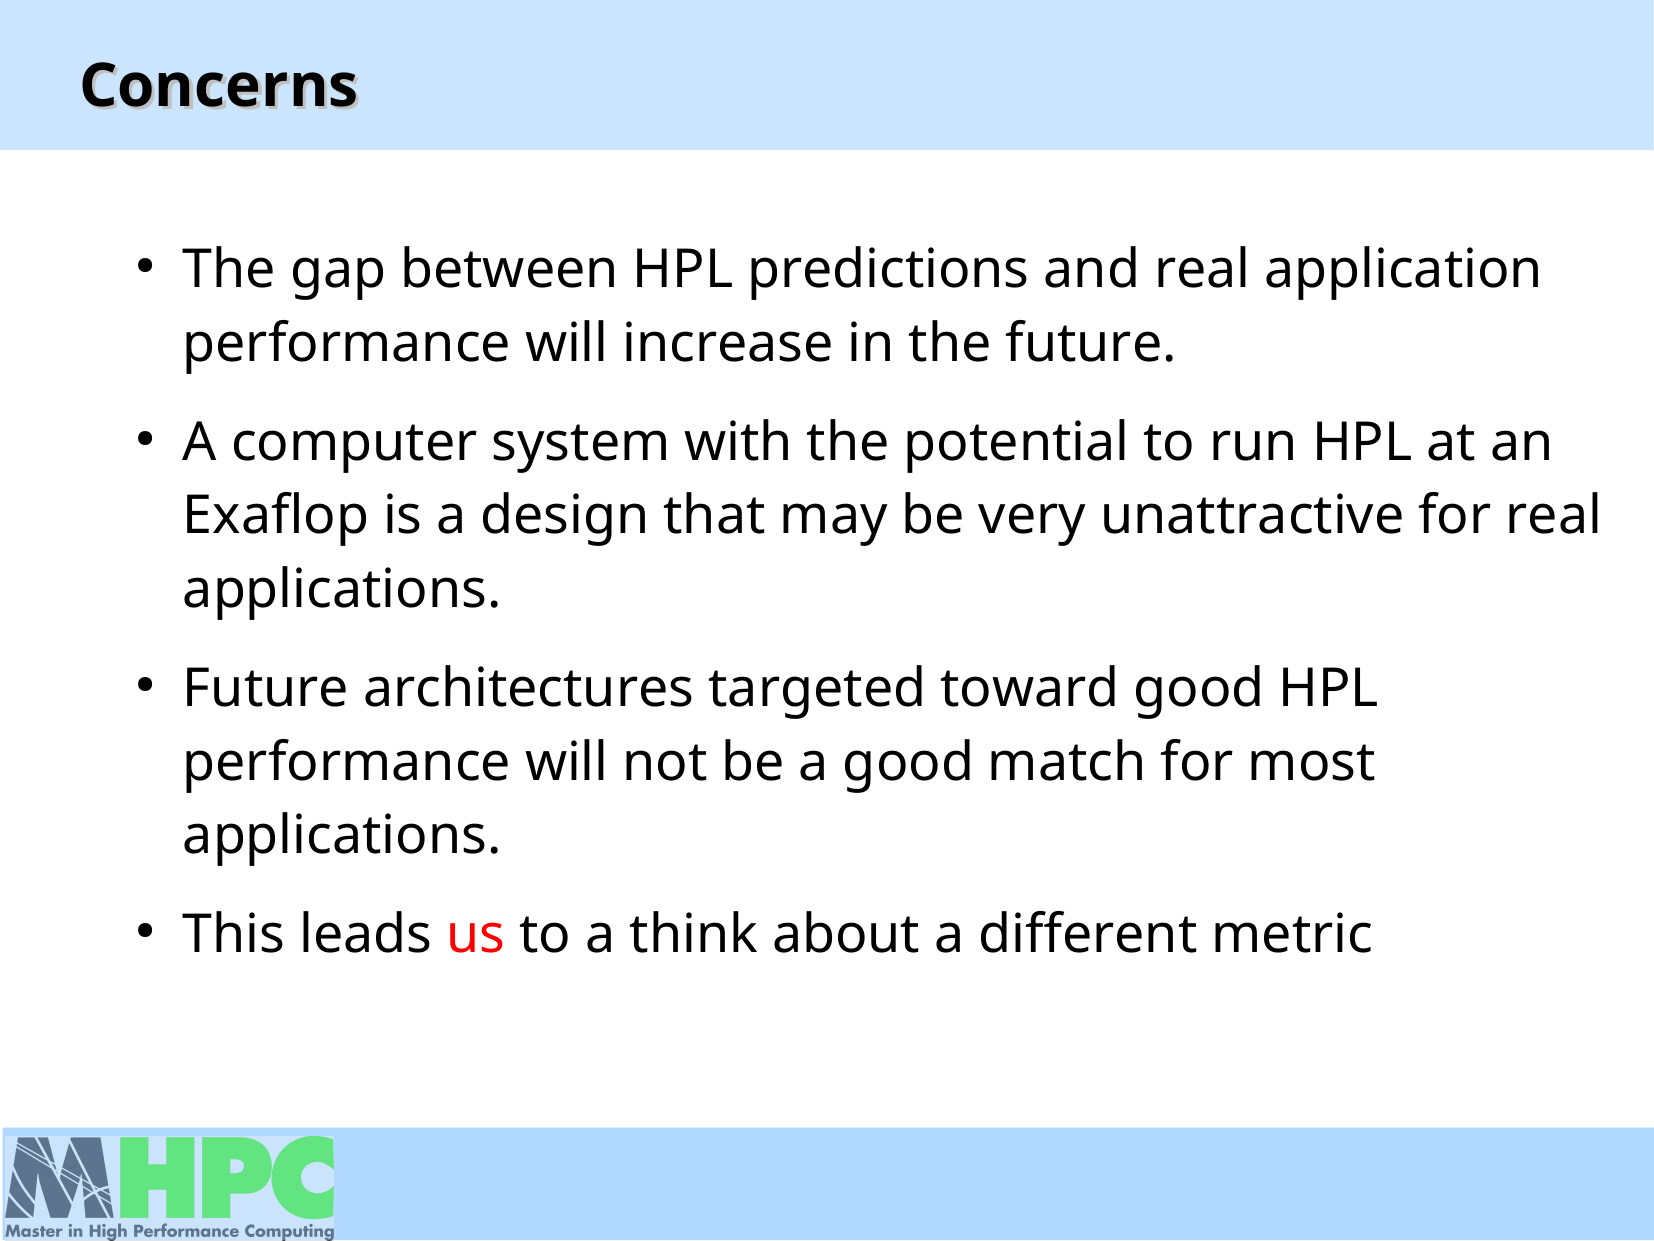

# Concerns
The gap between HPL predictions and real application performance will increase in the future.
A computer system with the potential to run HPL at an Exaflop is a design that may be very unattractive for real applications.
Future architectures targeted toward good HPL performance will not be a good match for most applications.
This leads us to a think about a different metric